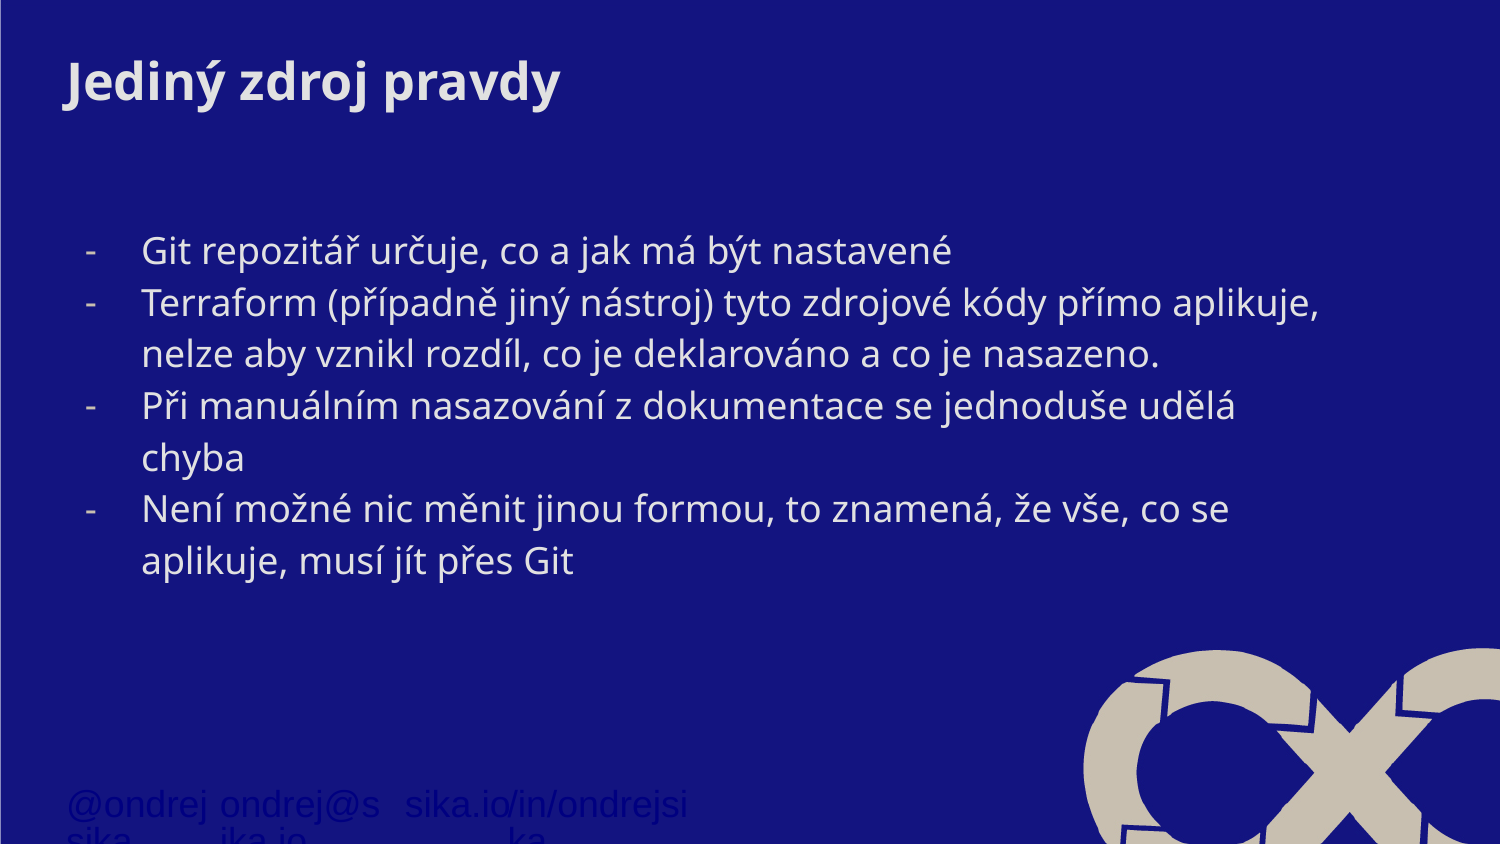

# Jediný zdroj pravdy
Git repozitář určuje, co a jak má být nastavené
Terraform (případně jiný nástroj) tyto zdrojové kódy přímo aplikuje, nelze aby vznikl rozdíl, co je deklarováno a co je nasazeno.
Při manuálním nasazování z dokumentace se jednoduše udělá chyba
Není možné nic měnit jinou formou, to znamená, že vše, co se aplikuje, musí jít přes Git